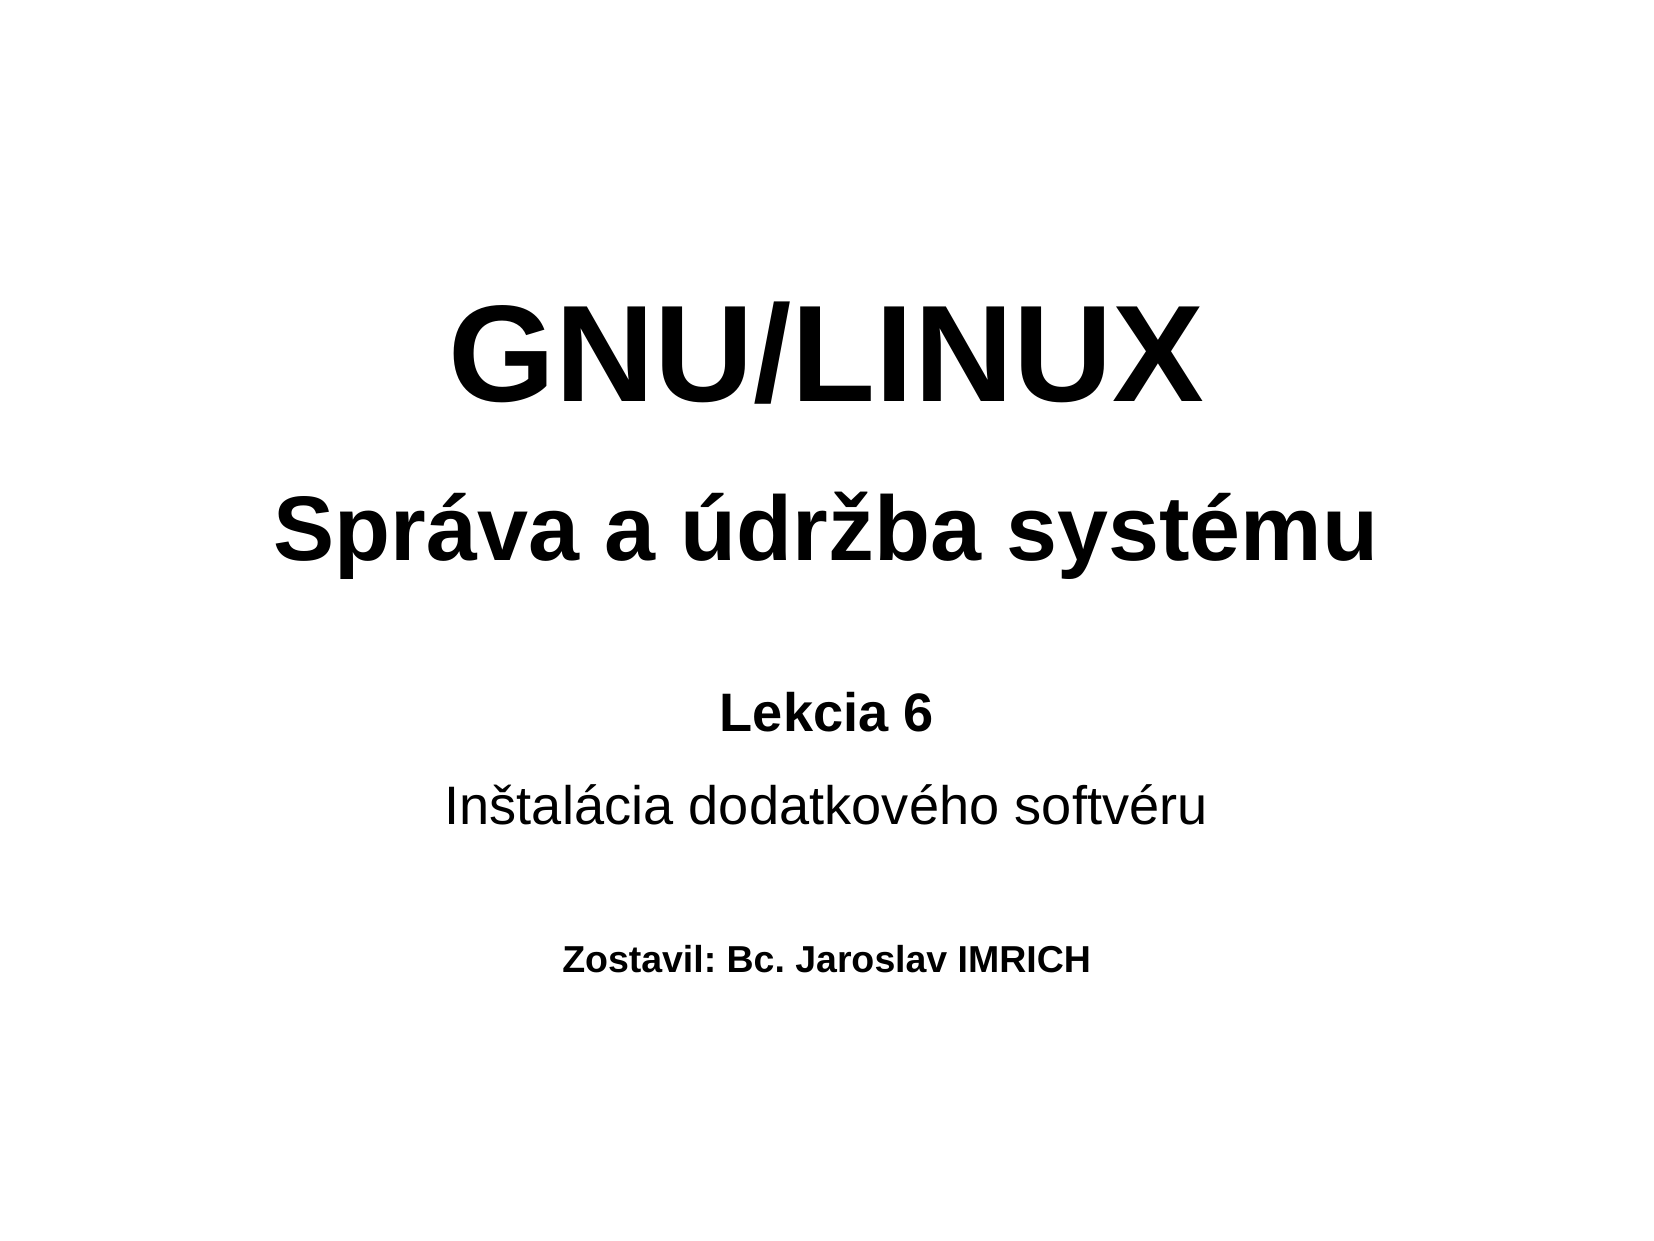

# GNU/LINUX Správa a údržba systému Lekcia 6 Inštalácia dodatkového softvéru Zostavil: Bc. Jaroslav IMRICH